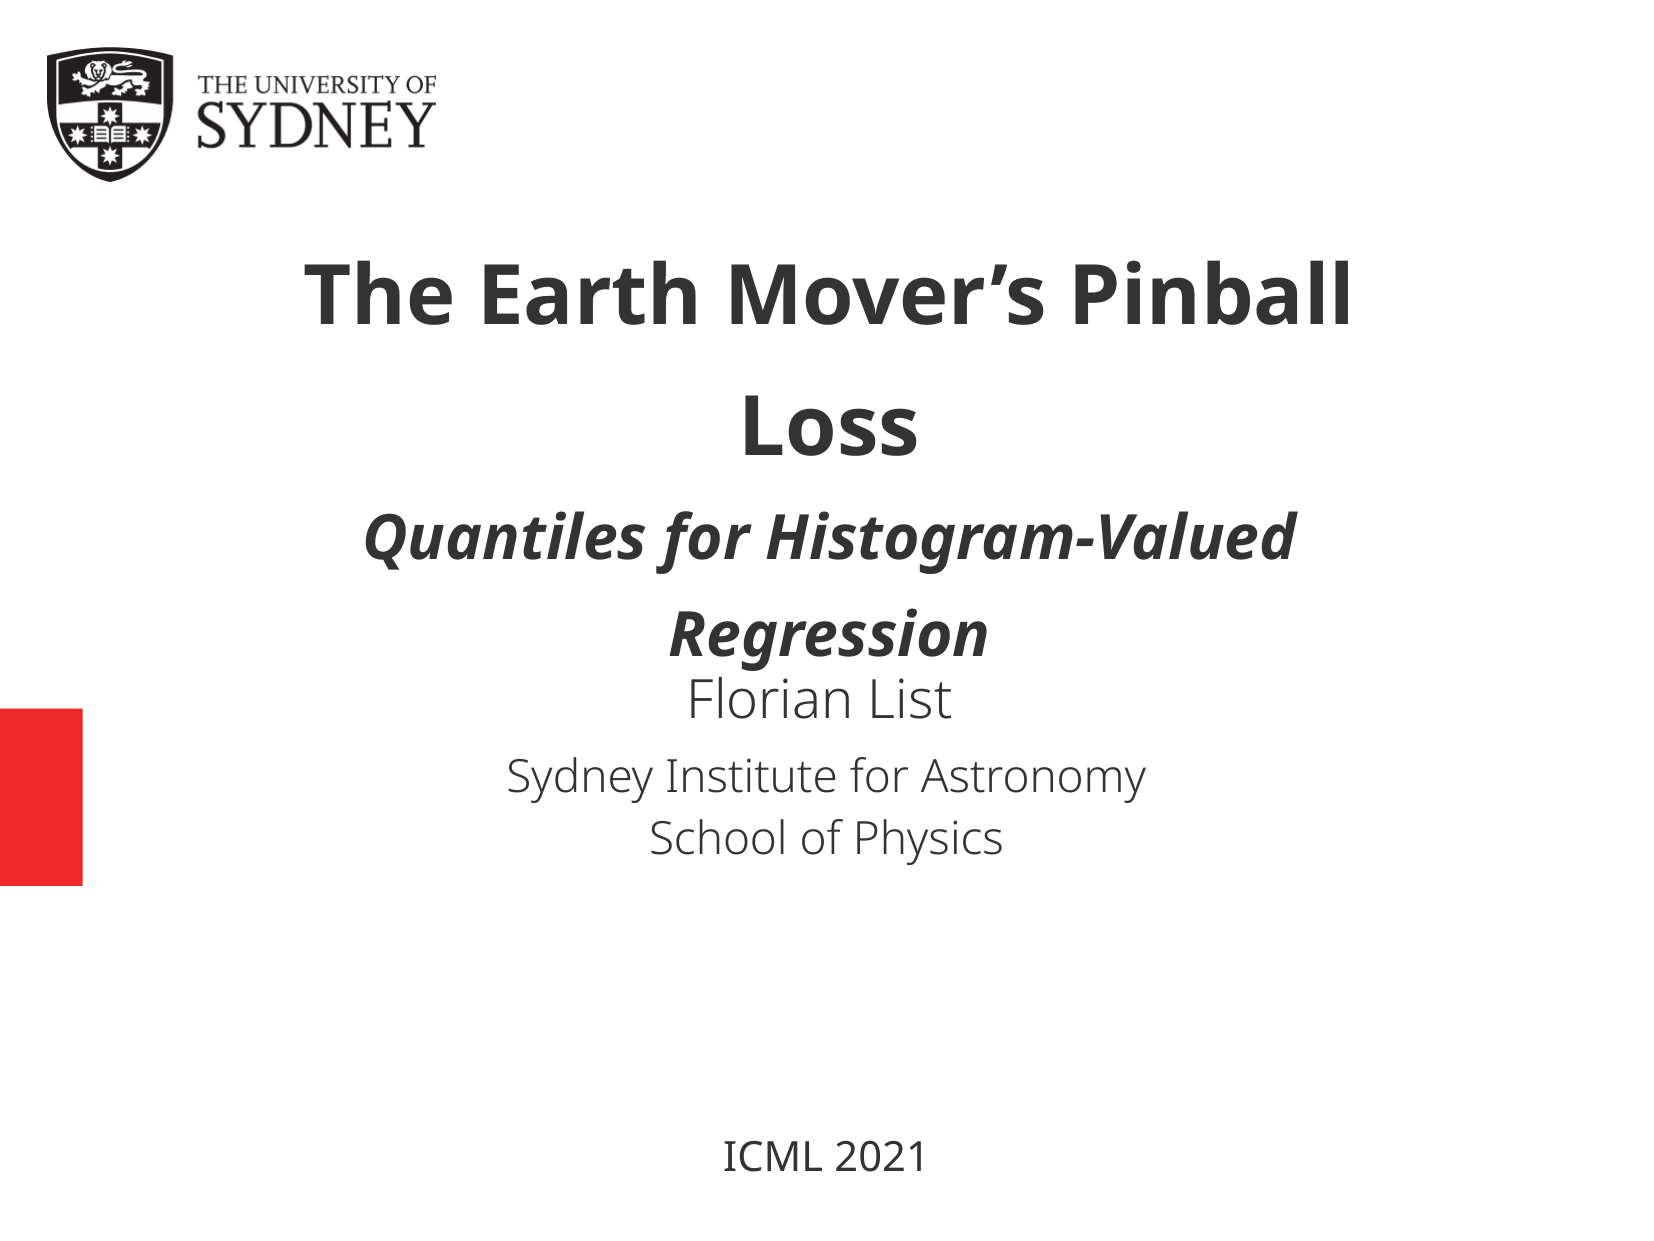

The Earth Mover’s Pinball Loss
Quantiles for Histogram-Valued Regression
# Florian List
Sydney Institute for Astronomy
School of Physics
ICML 2021